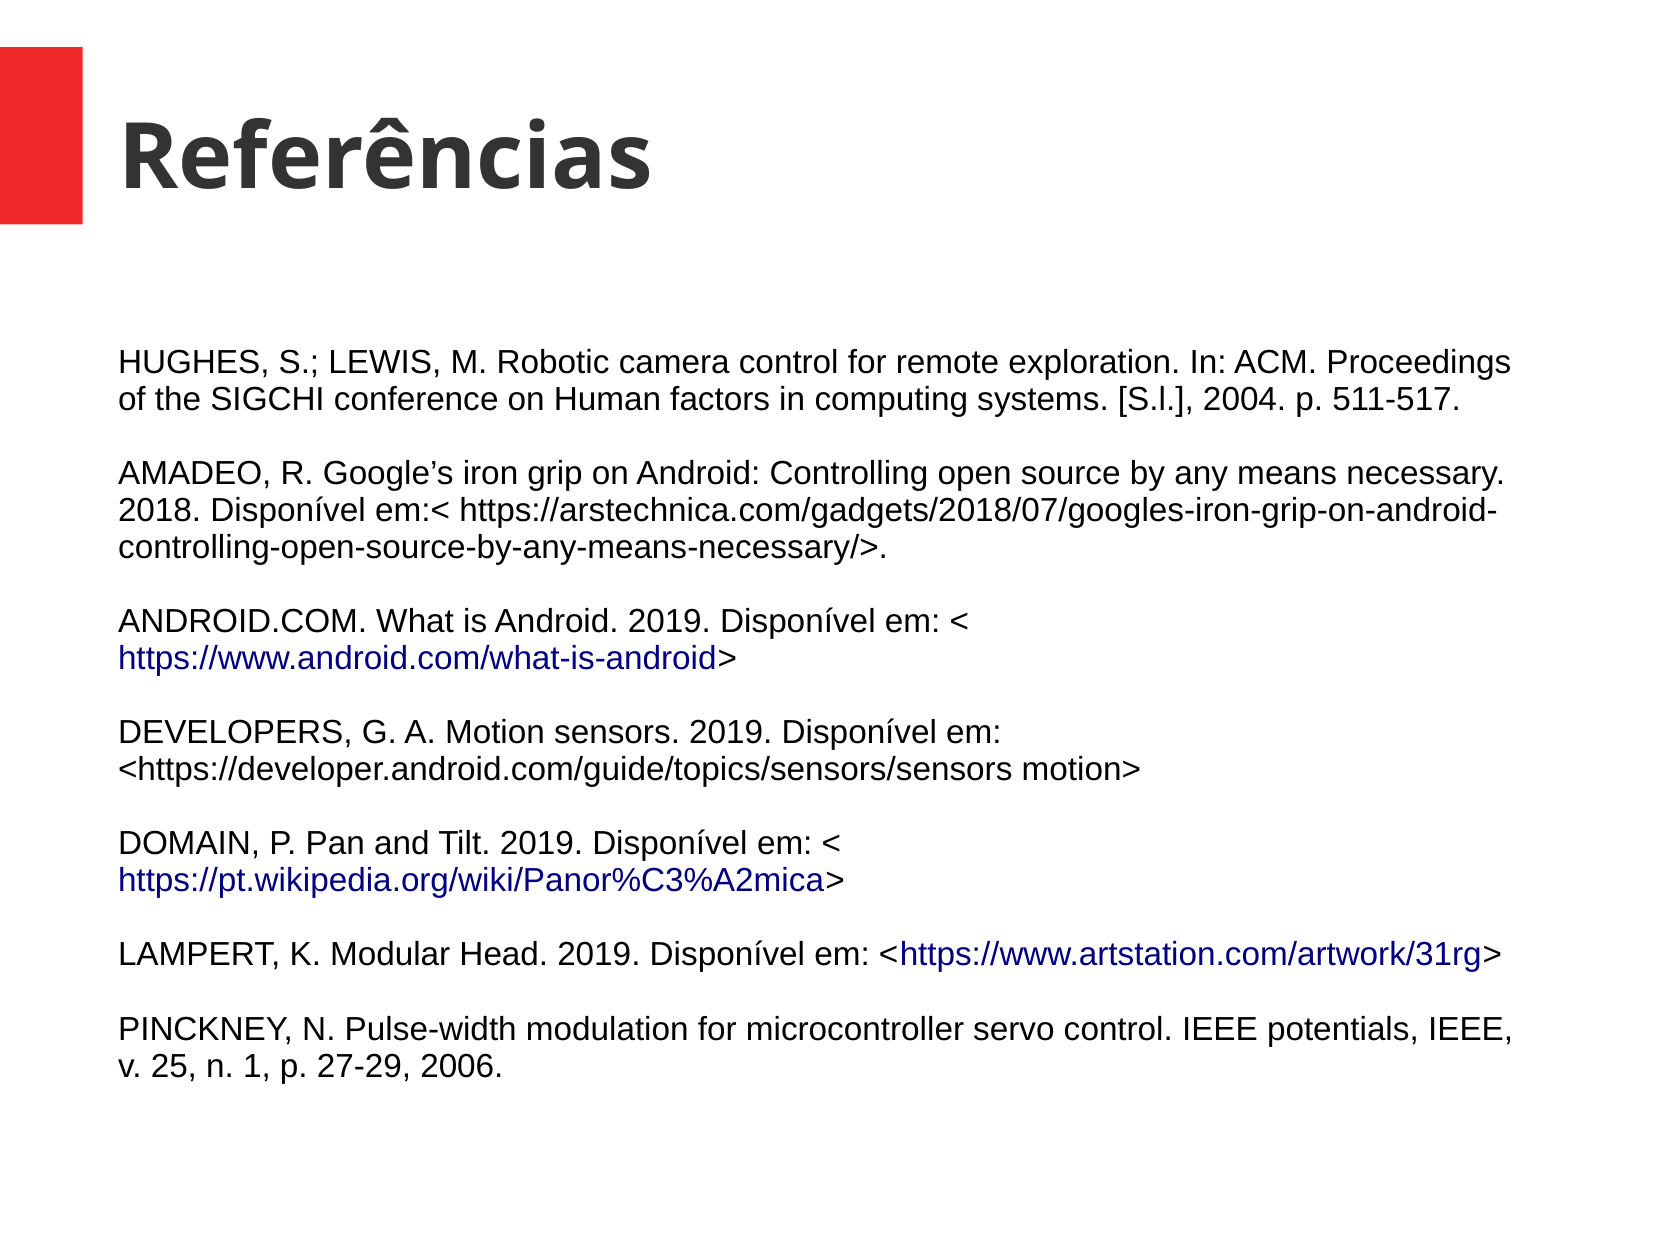

# Referências
HUGHES, S.; LEWIS, M. Robotic camera control for remote exploration. In: ACM. Proceedings of the SIGCHI conference on Human factors in computing systems. [S.l.], 2004. p. 511-517.
AMADEO, R. Google’s iron grip on Android: Controlling open source by any means necessary. 2018. Disponível em:< https://arstechnica.com/gadgets/2018/07/googles-iron-grip-on-android-controlling-open-source-by-any-means-necessary/>.
ANDROID.COM. What is Android. 2019. Disponível em: <https://www.android.com/what-is-android>
DEVELOPERS, G. A. Motion sensors. 2019. Disponível em: <https://developer.android.com/guide/topics/sensors/sensors motion>
DOMAIN, P. Pan and Tilt. 2019. Disponível em: <https://pt.wikipedia.org/wiki/Panor%C3%A2mica>
LAMPERT, K. Modular Head. 2019. Disponível em: <https://www.artstation.com/artwork/31rg>
PINCKNEY, N. Pulse-width modulation for microcontroller servo control. IEEE potentials, IEEE, v. 25, n. 1, p. 27-29, 2006.